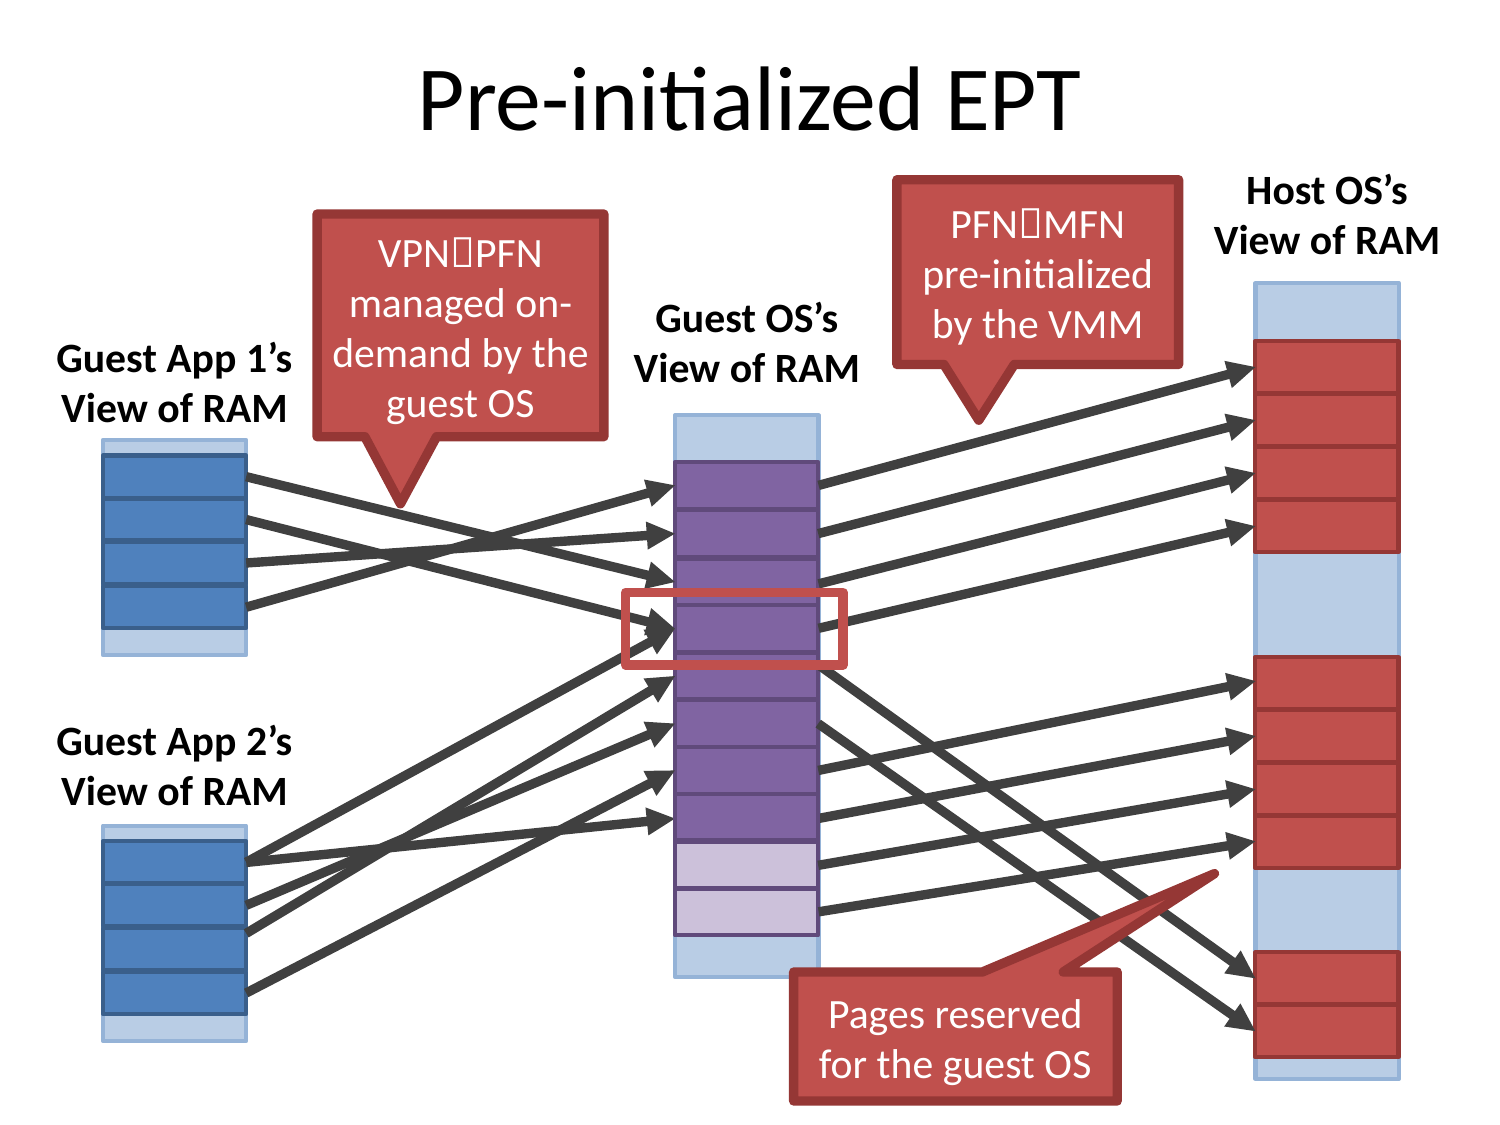

# Pre-initialized EPT
Host OS’s
View of RAM
PFNMFN pre-initialized by the VMM
VPNPFN managed on-demand by the guest OS
Guest OS’s
View of RAM
Guest App 1’s
View of RAM
Guest App 2’s
View of RAM
Pages reserved for the guest OS